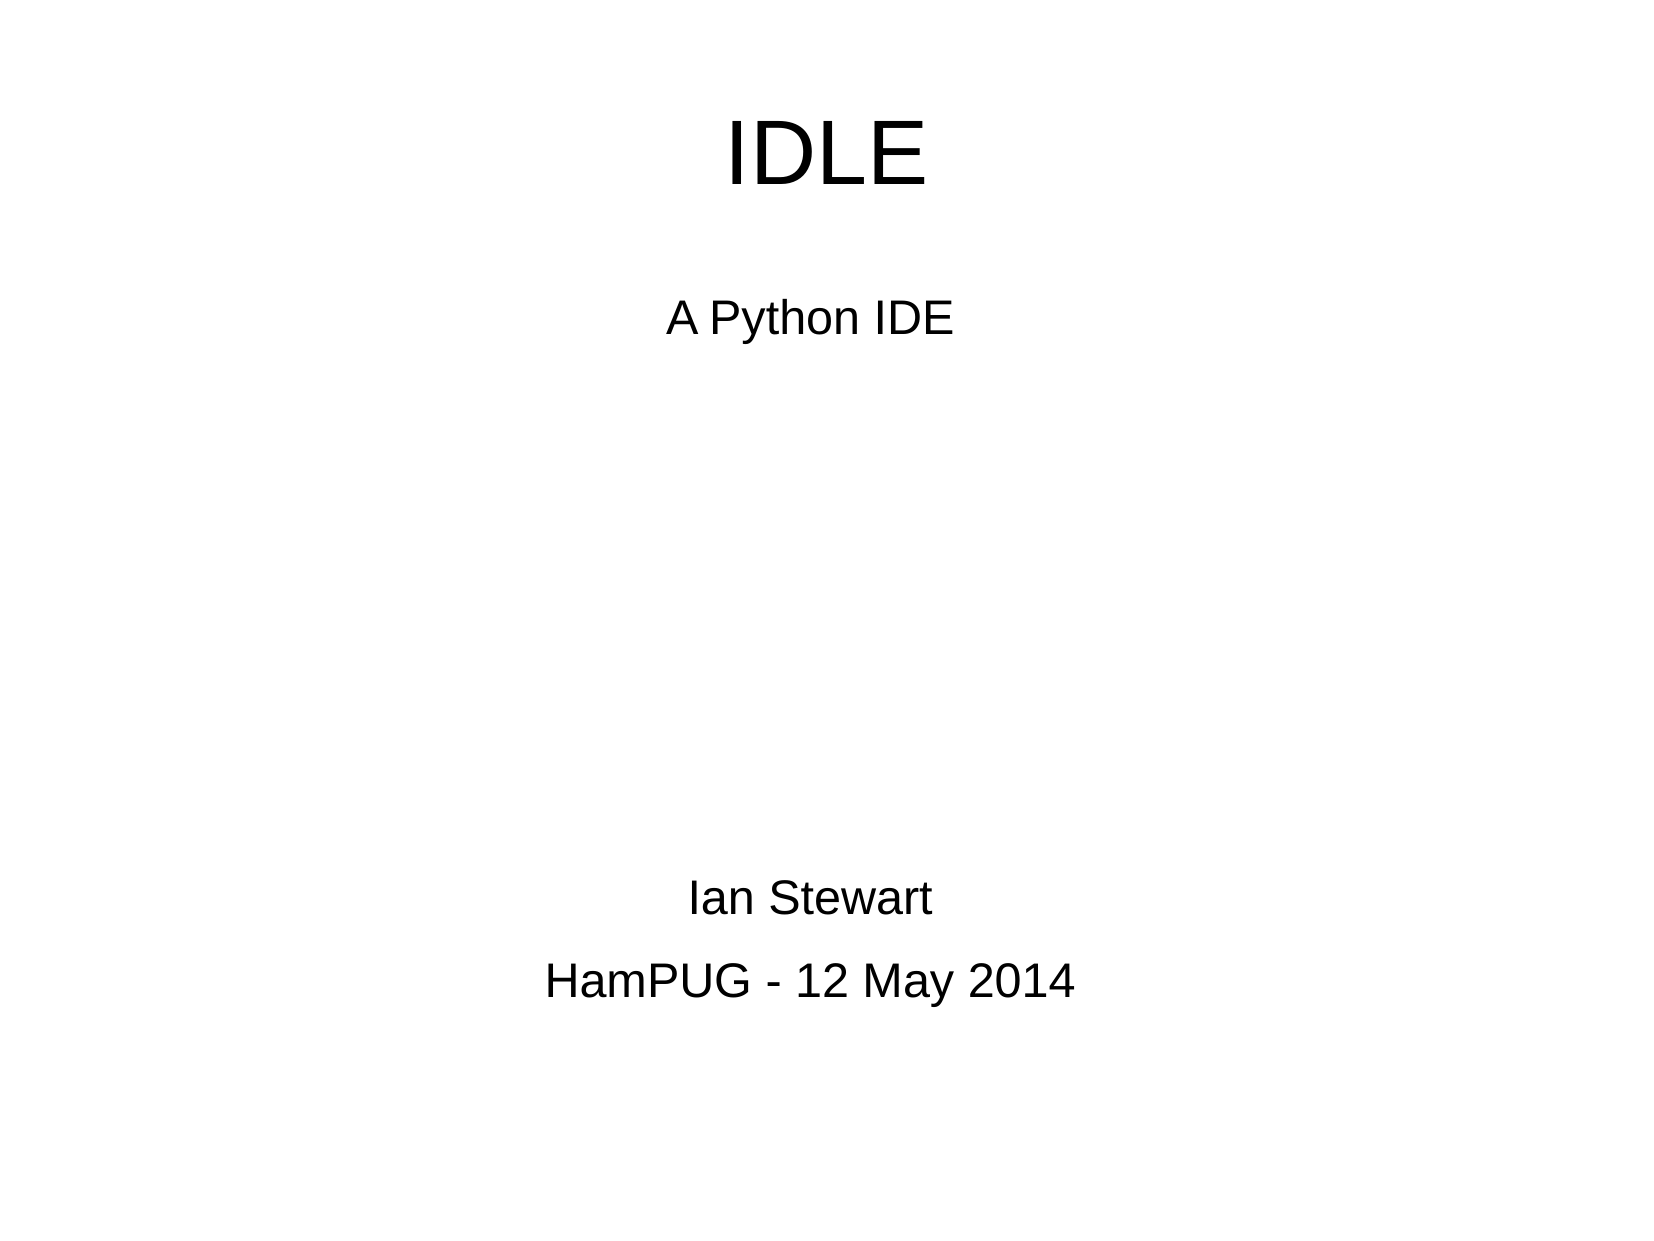

# IDLE
A Python IDE
Ian Stewart
HamPUG - 12 May 2014